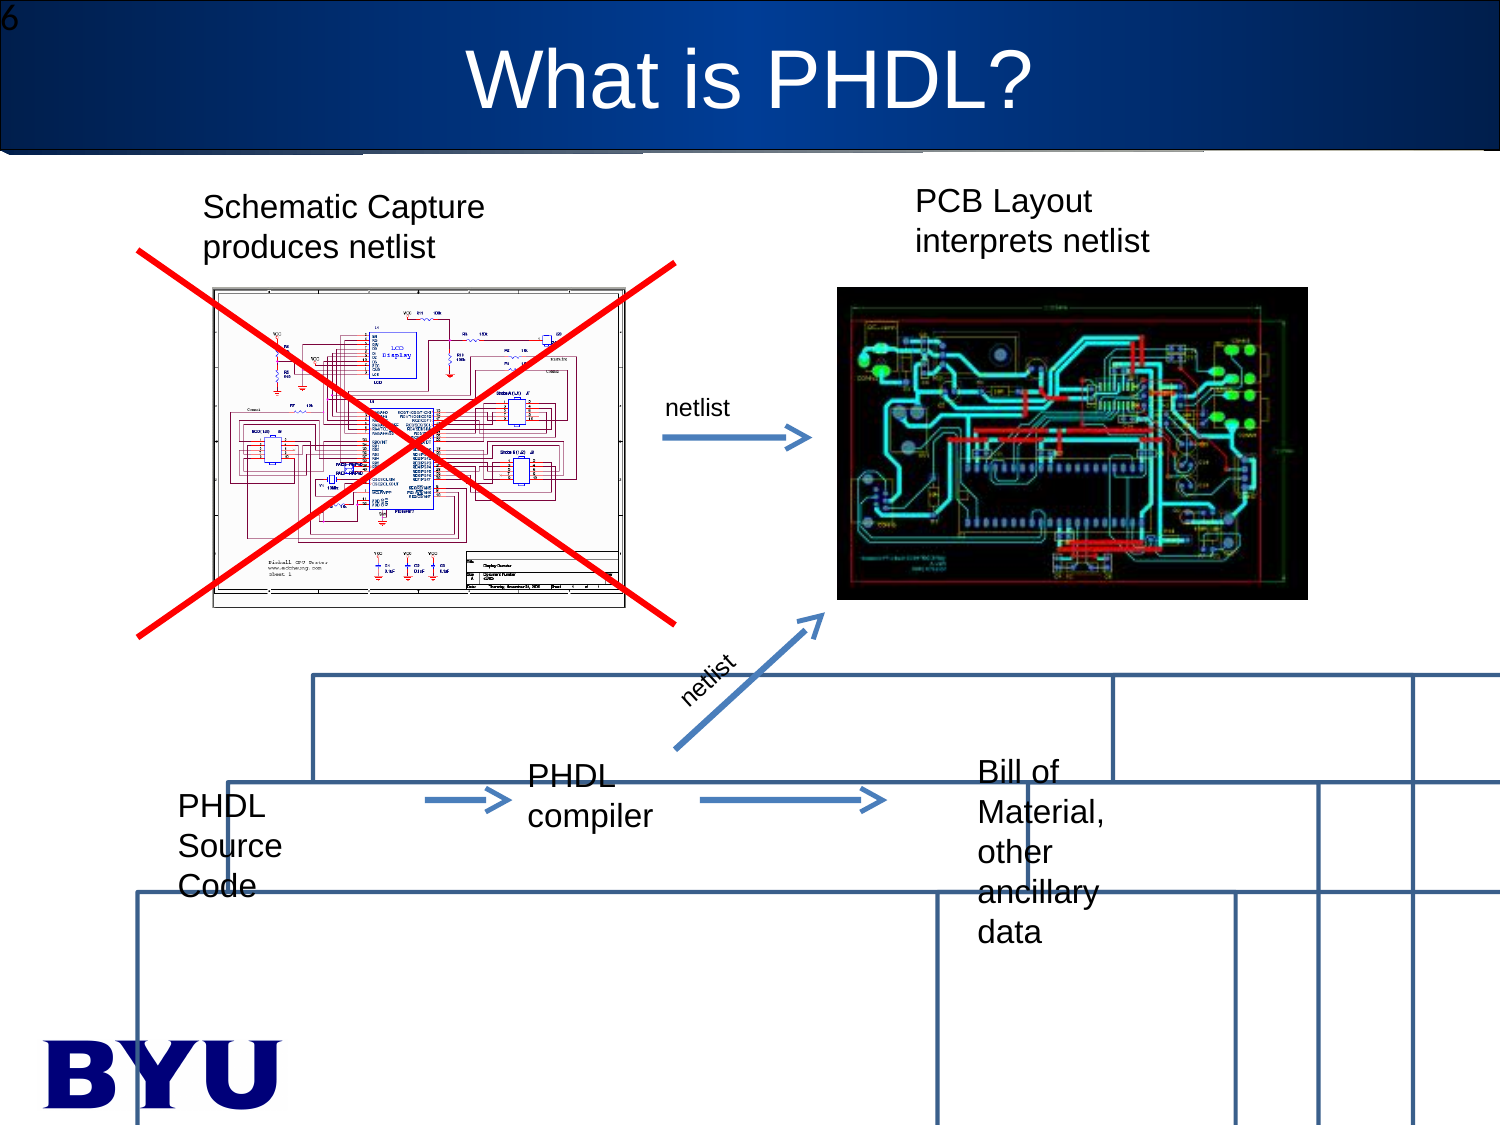

# What is PHDL?
PCB Layout interprets netlist
Schematic Capture produces netlist
netlist
netlist
PHDL compiler
Bill of Material, other ancillary data
PHDL Source Code